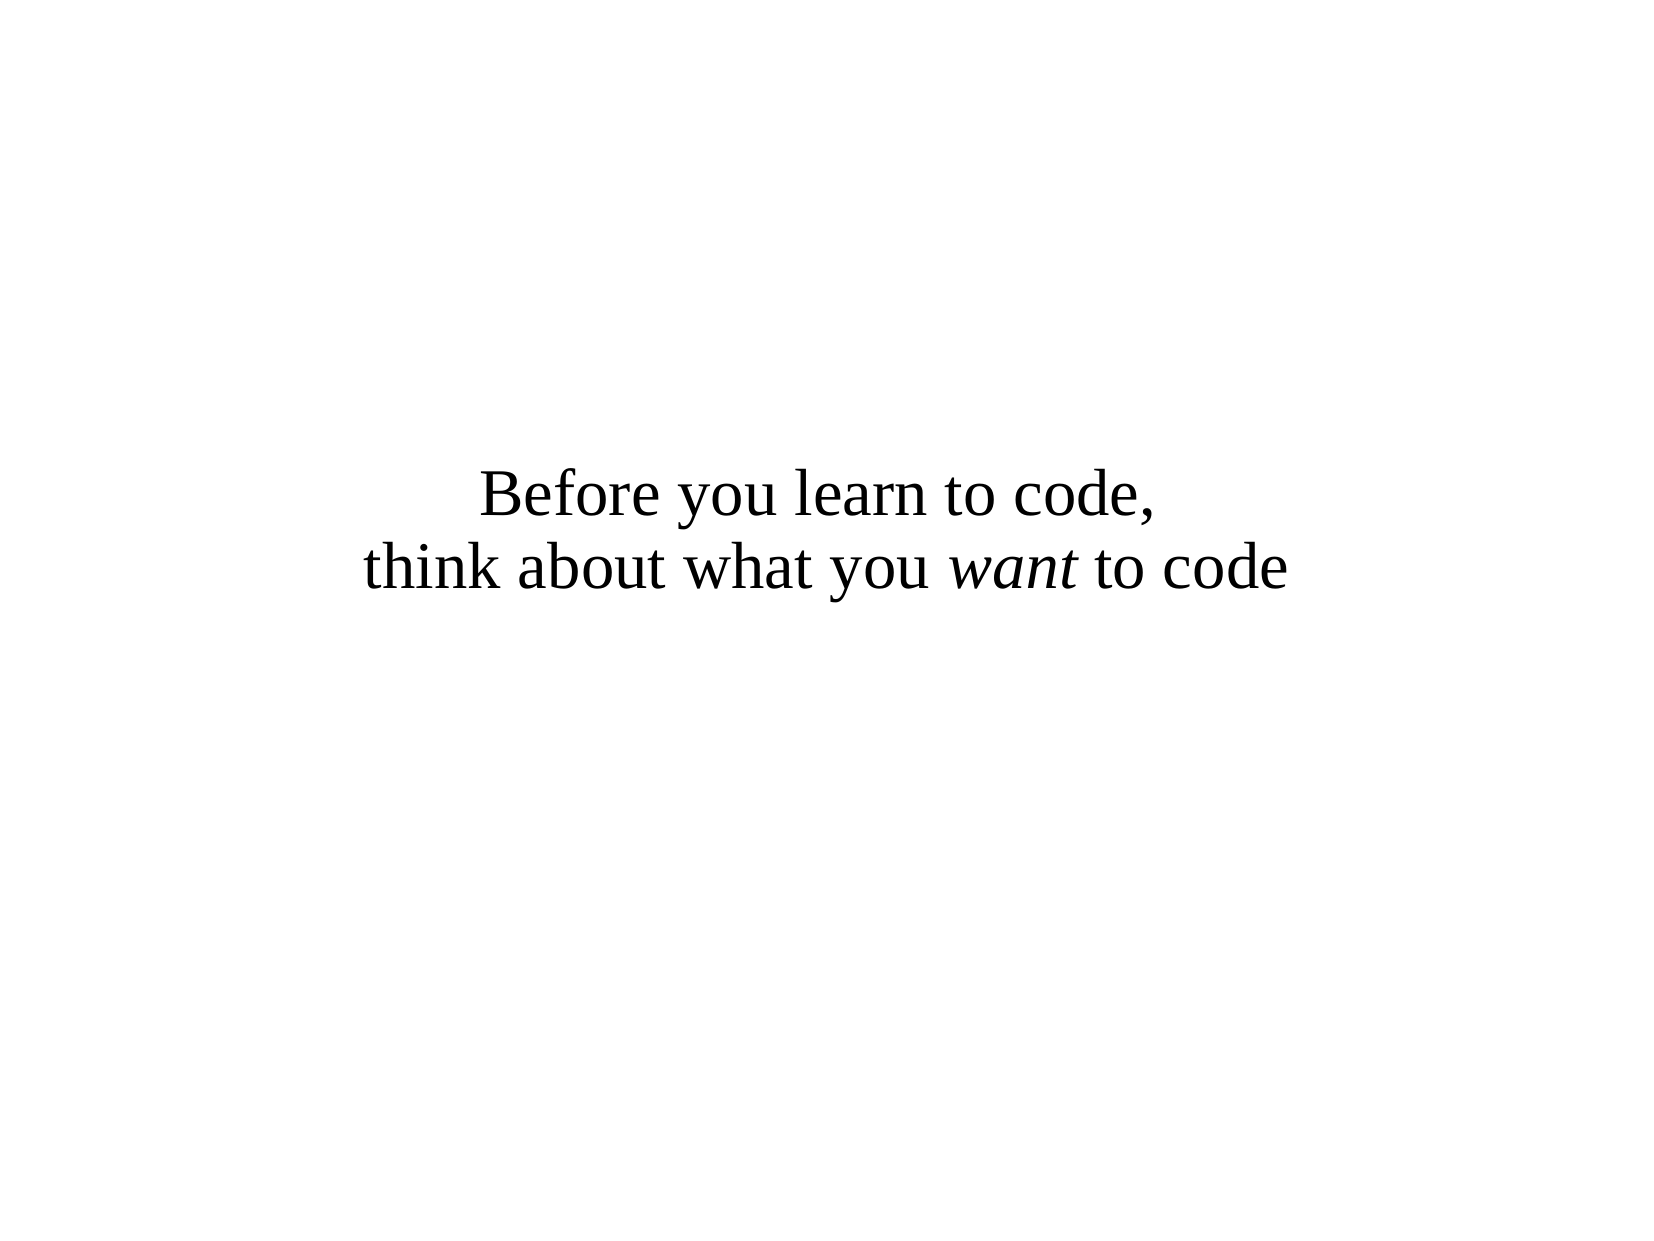

# Before you learn to code, think about what you want to code